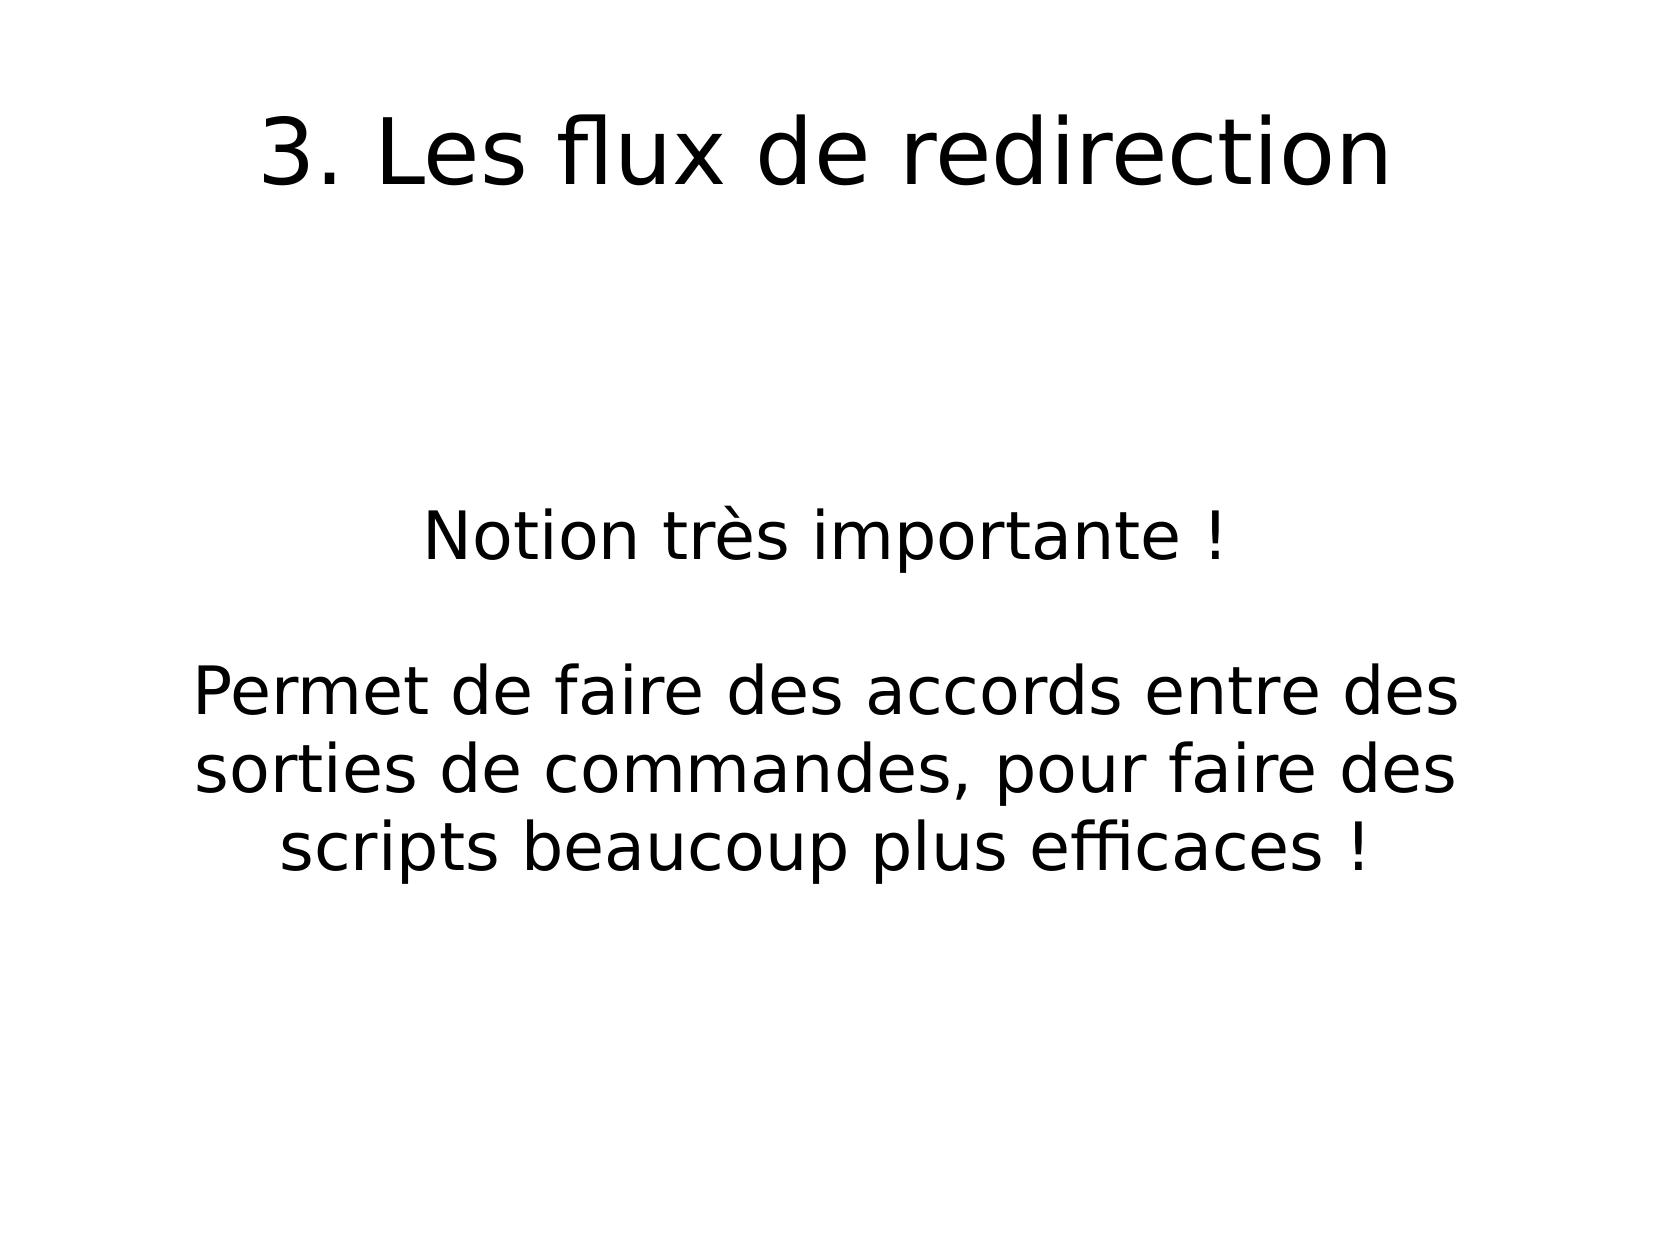

# 3. Les flux de redirection
Notion très importante !
Permet de faire des accords entre des sorties de commandes, pour faire des scripts beaucoup plus efficaces !